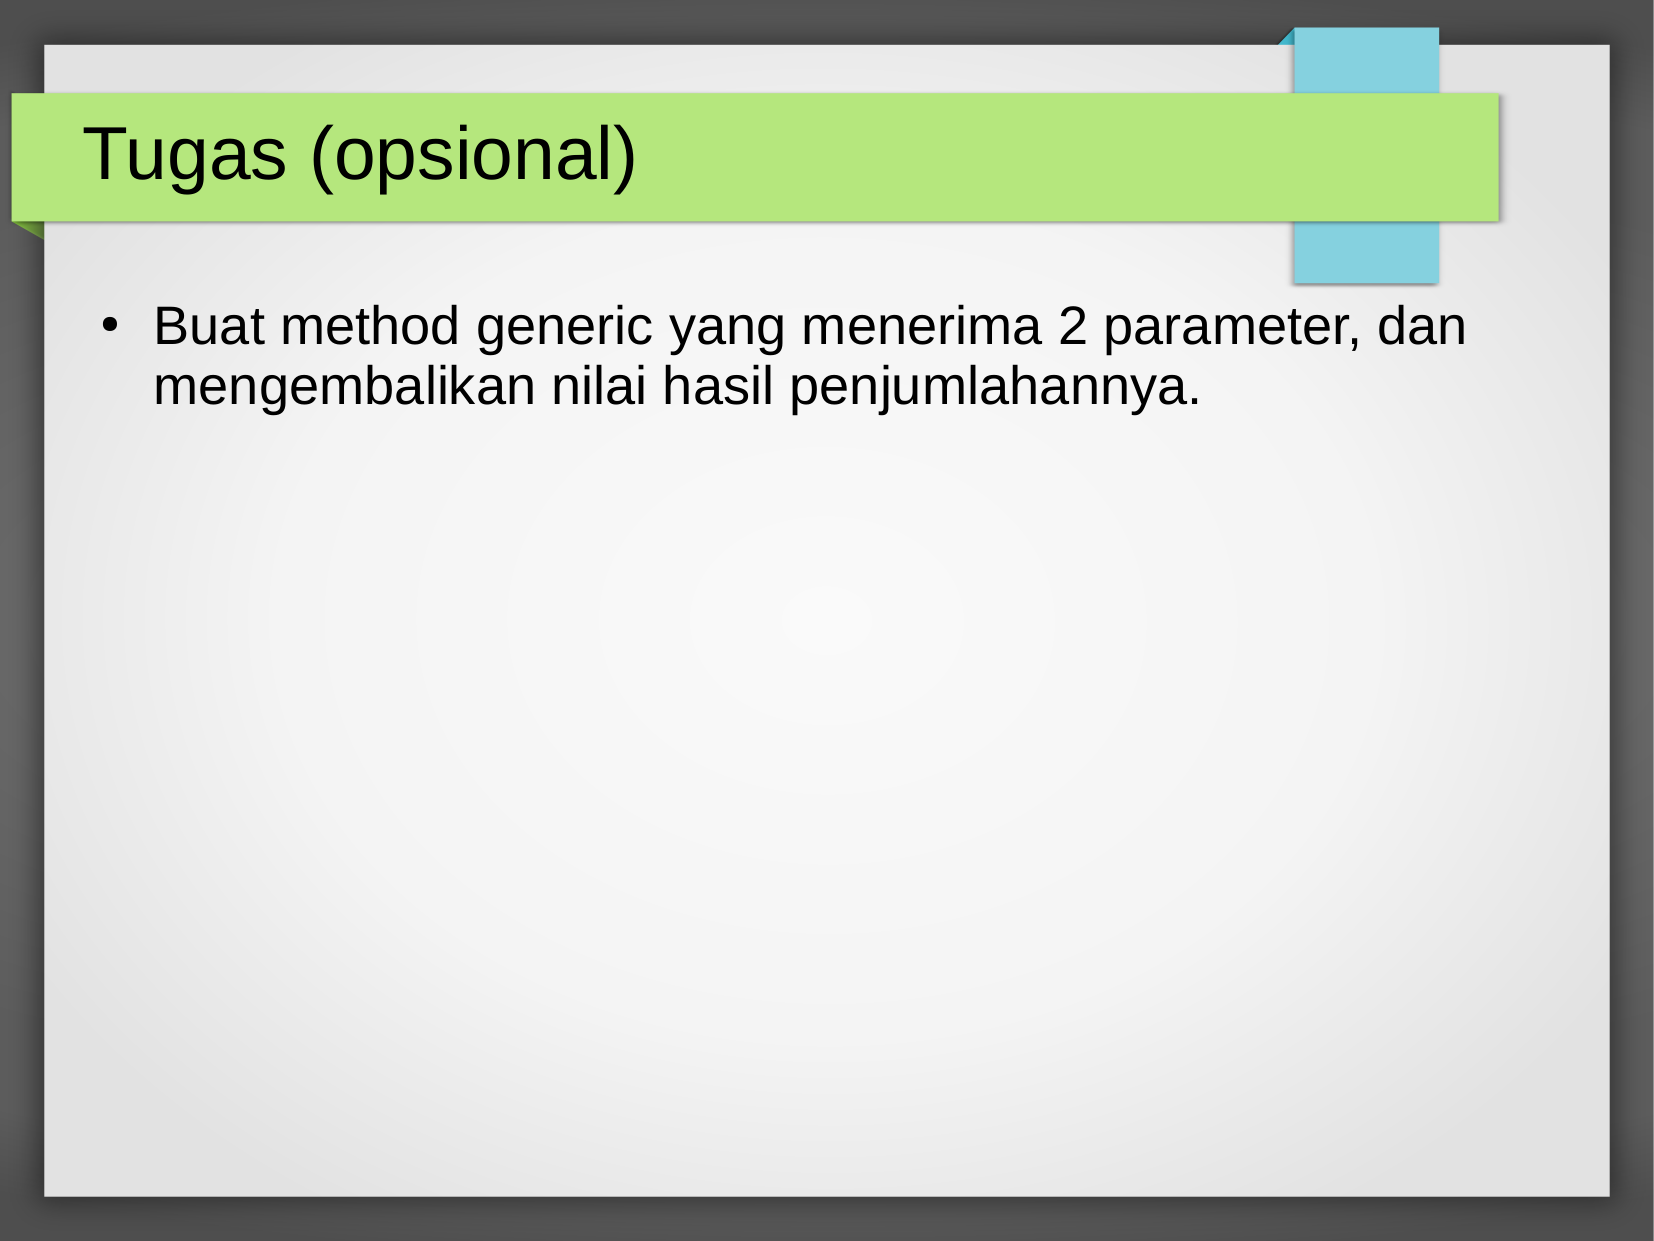

# Tugas (opsional)
Buat method generic yang menerima 2 parameter, dan mengembalikan nilai hasil penjumlahannya.